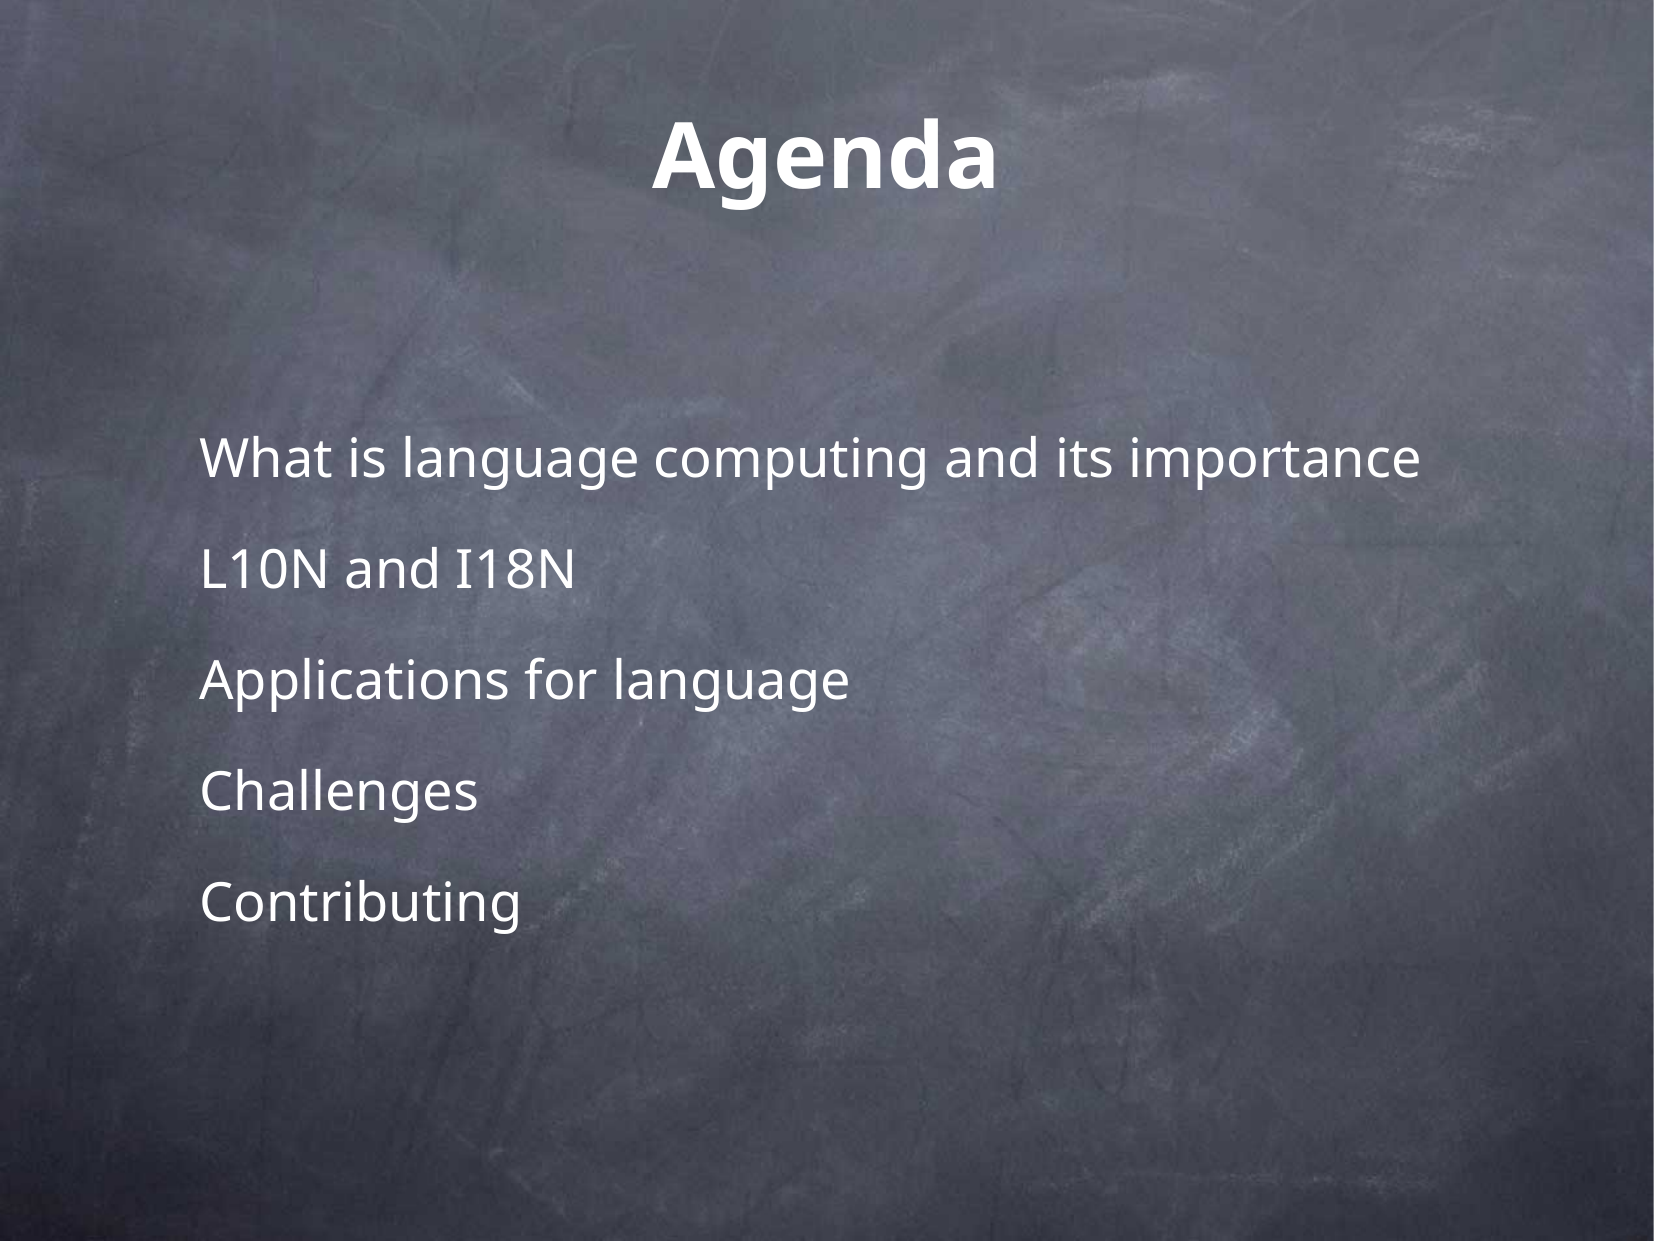

# Agenda
What is language computing and its importance
L10N and I18N
Applications for language
Challenges
Contributing